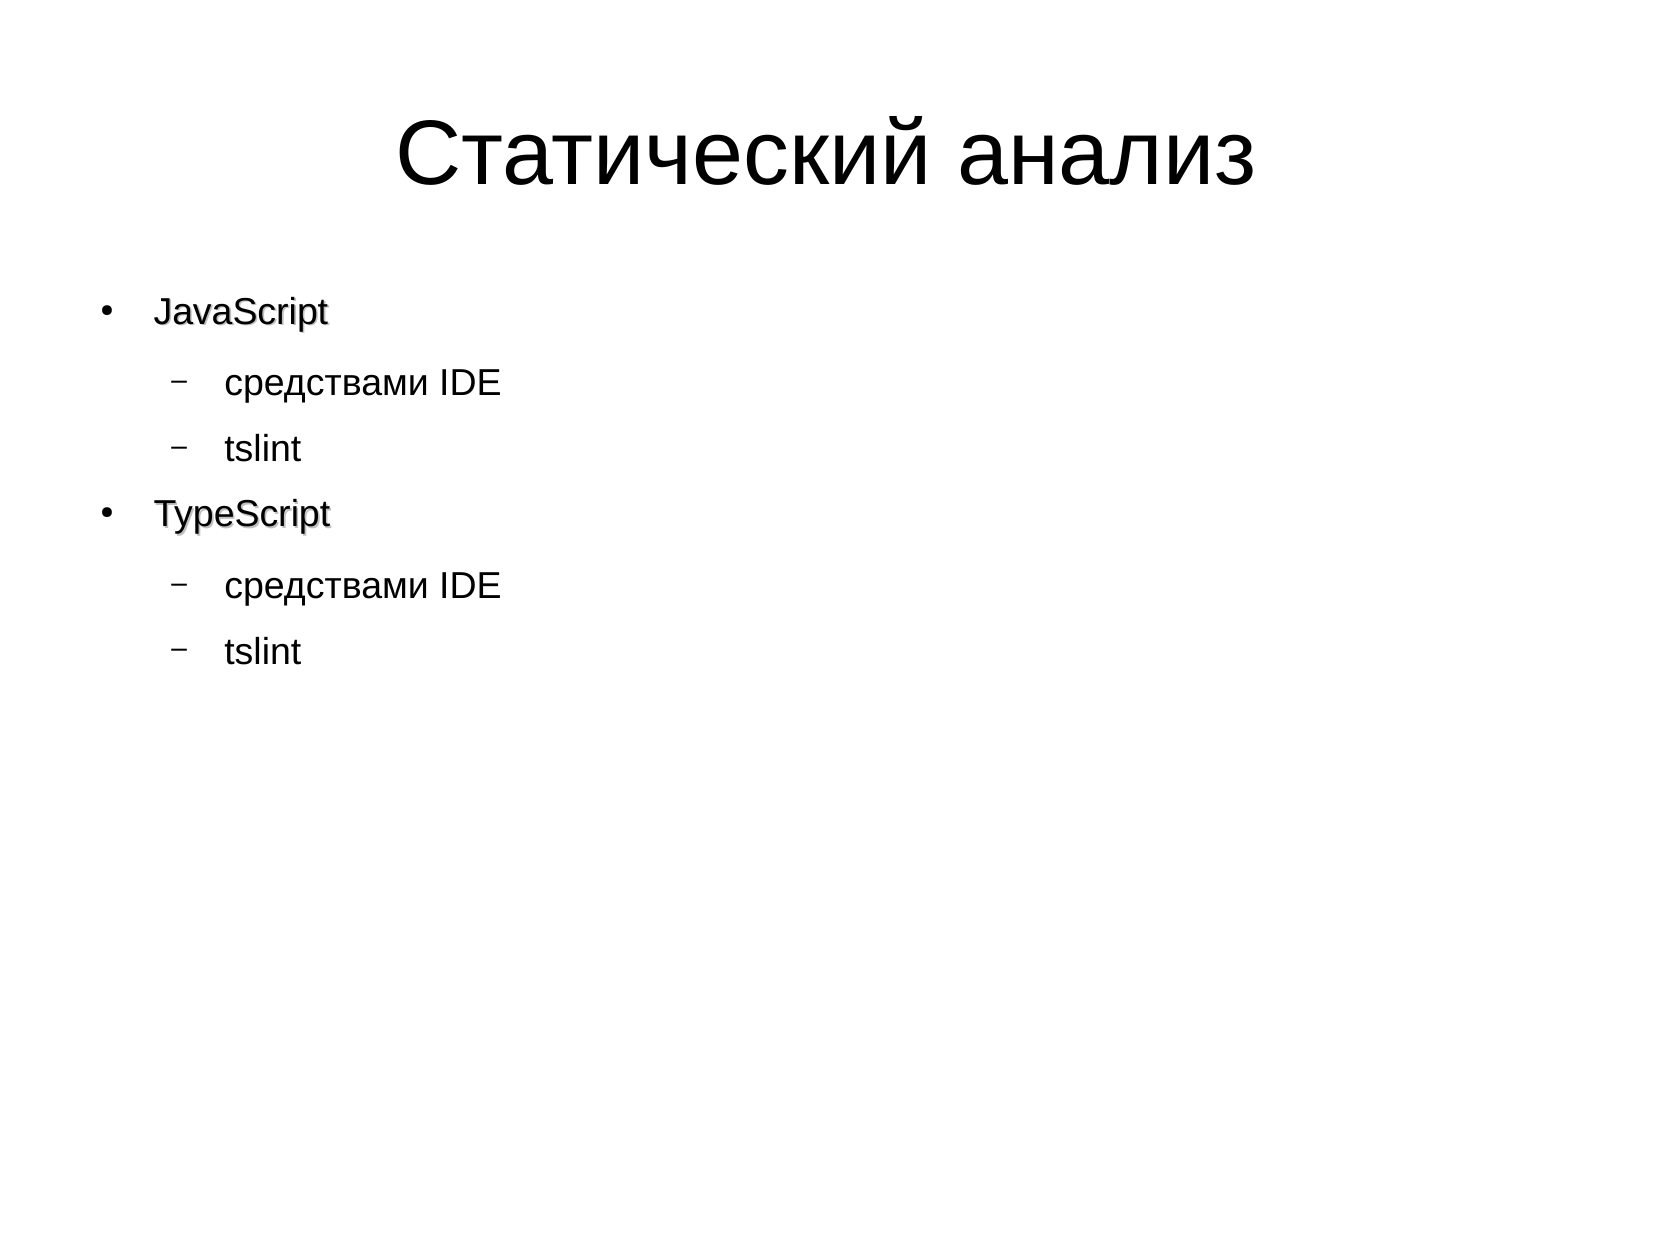

# Статический анализ
JavaScript
средствами IDE
tslint
TypeScript
средствами IDE
tslint